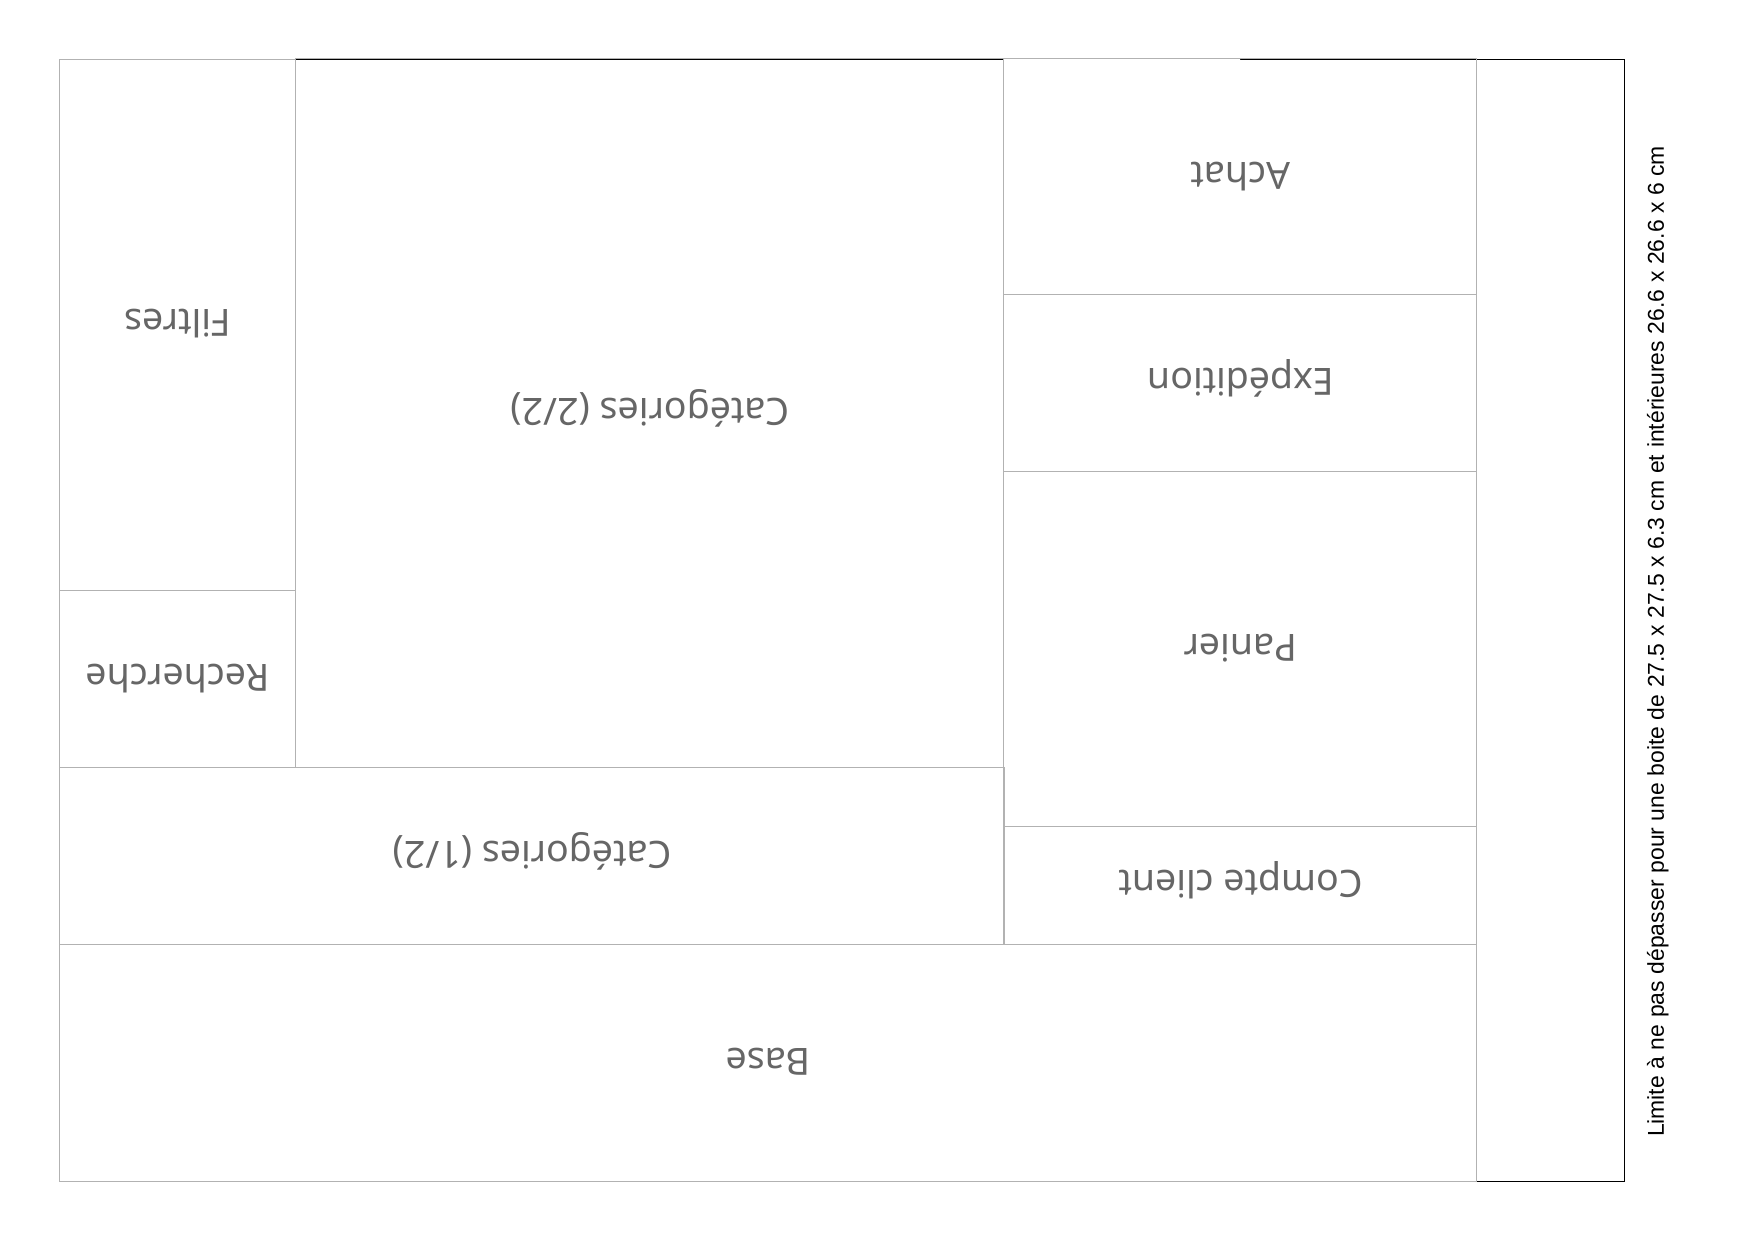

Catégories (2/2)
Achat
Filtres
Expédition
Panier
Recherche
Limite à ne pas dépasser pour une boite de 27.5 x 27.5 x 6.3 cm et intérieures 26.6 x 26.6 x 6 cm
Catégories (1/2)
Compte client
Base